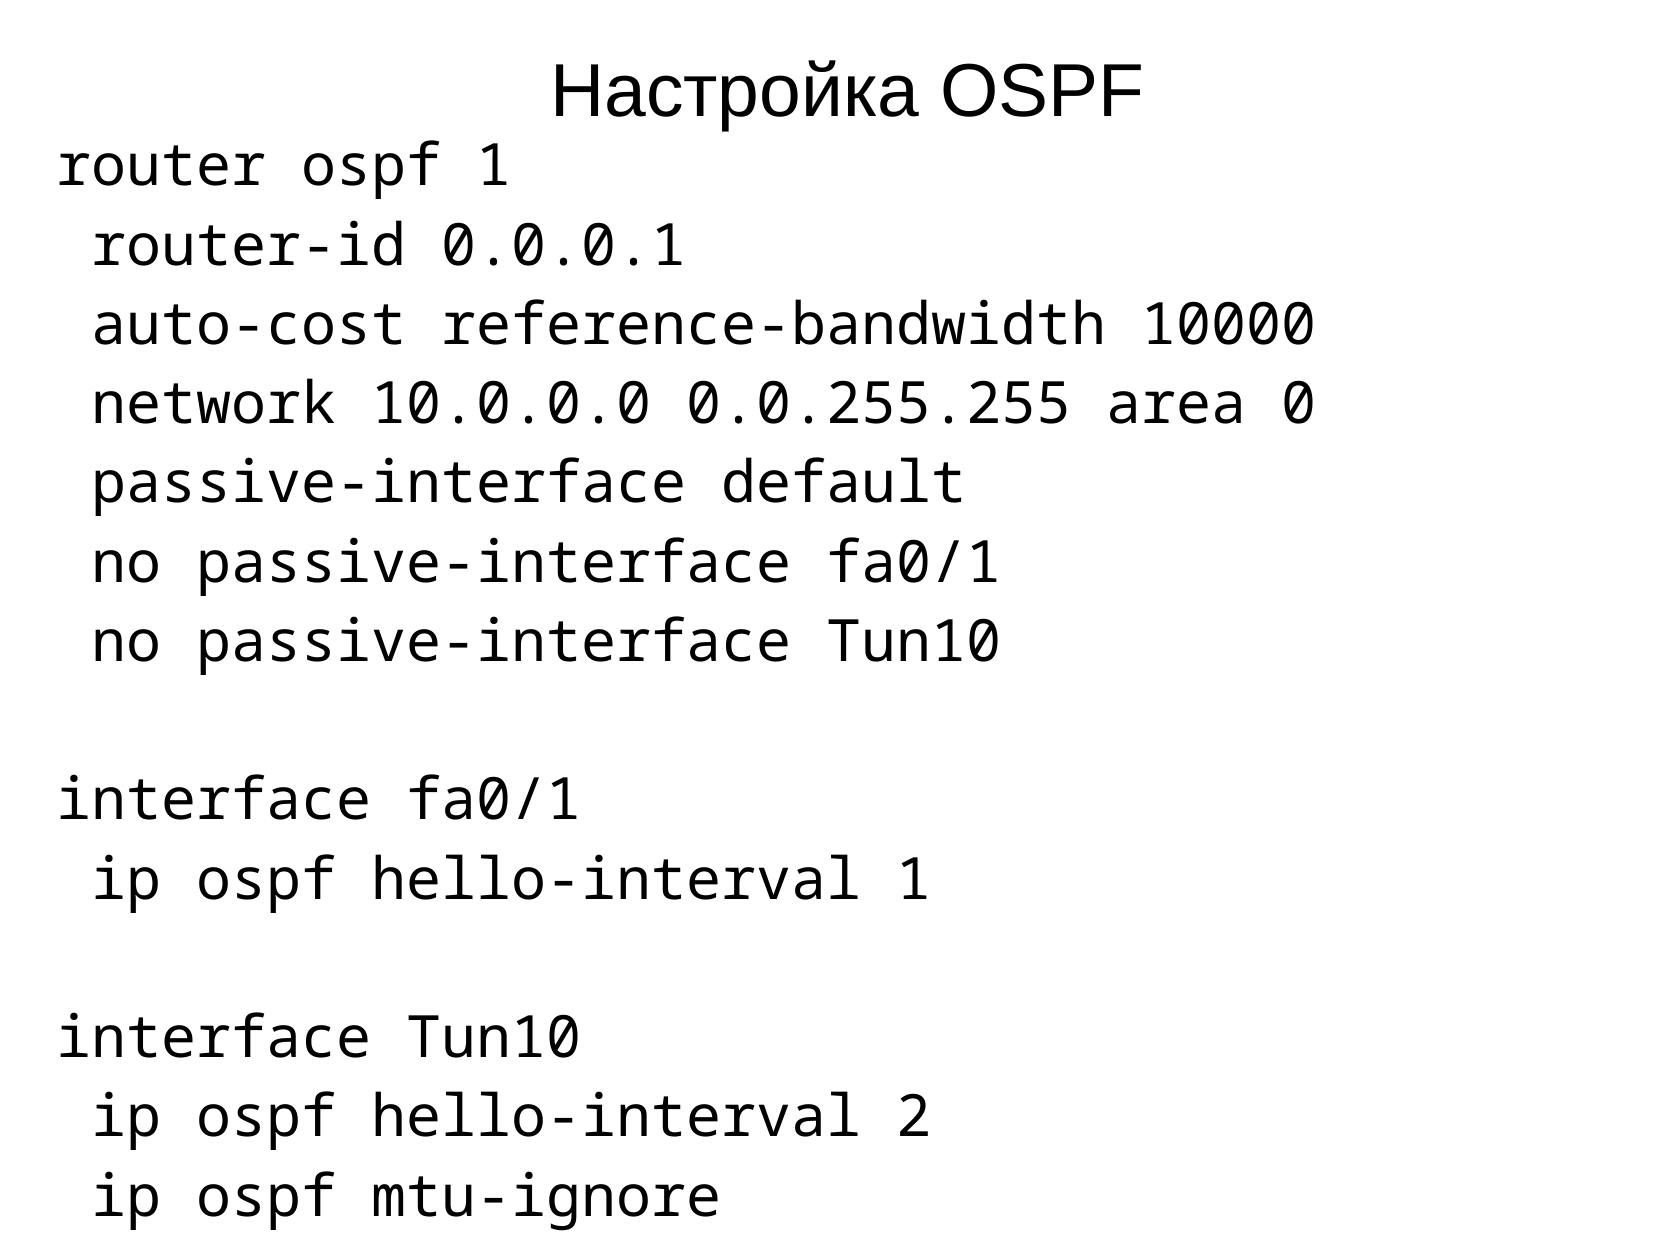

# Настройка OSPF
router ospf 1
 router-id 0.0.0.1
 auto-cost reference-bandwidth 10000
 network 10.0.0.0 0.0.255.255 area 0
 passive-interface default
 no passive-interface fa0/1
 no passive-interface Tun10
interface fa0/1
 ip ospf hello-interval 1
interface Tun10
 ip ospf hello-interval 2
 ip ospf mtu-ignore
 ip ospf cost 1000